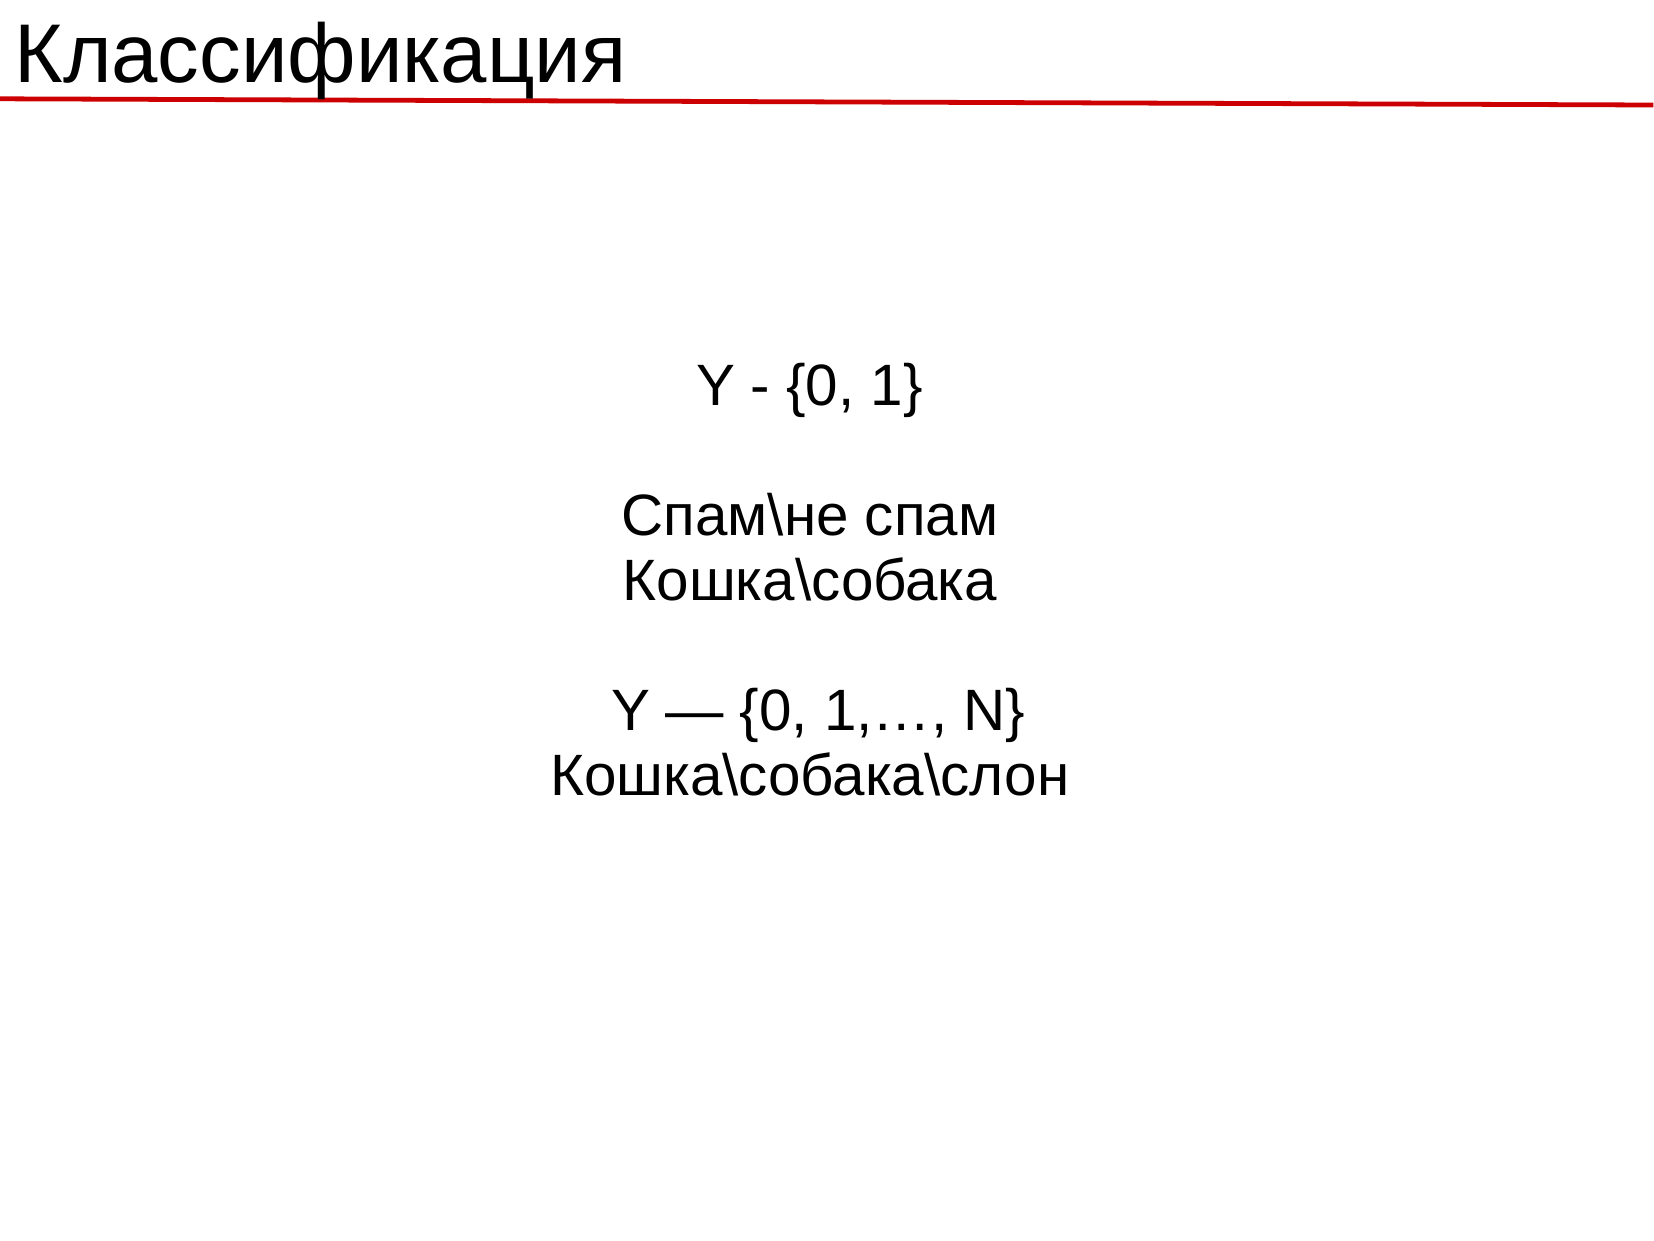

Классификация
Y - {0, 1}
Спам\не спам
Кошка\собака
 Y — {0, 1,…, N}
Кошка\собака\слон